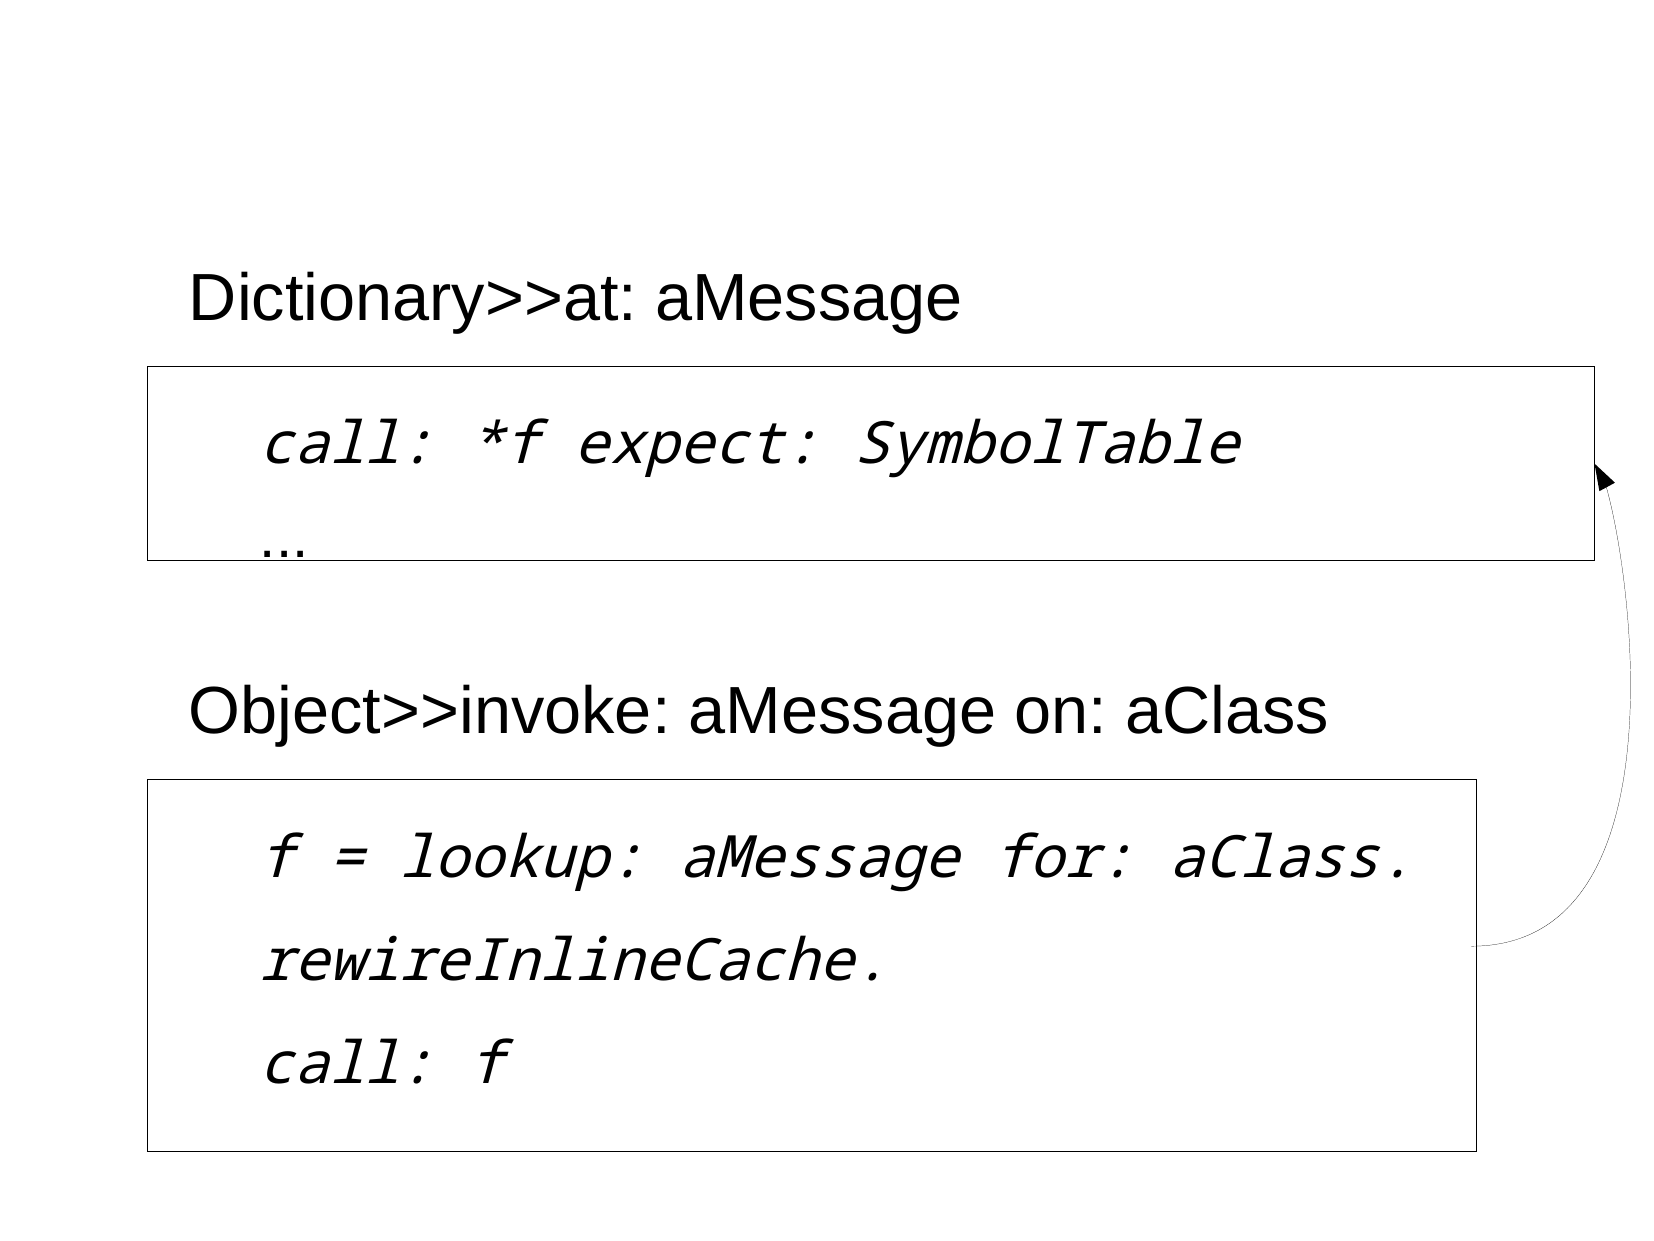

# Dictionary>>at: aMessage
call: *f expect: SymbolTable
...
Object>>invoke: aMessage on: aClass
f = lookup: aMessage for: aClass.
rewireInlineCache.
call: f